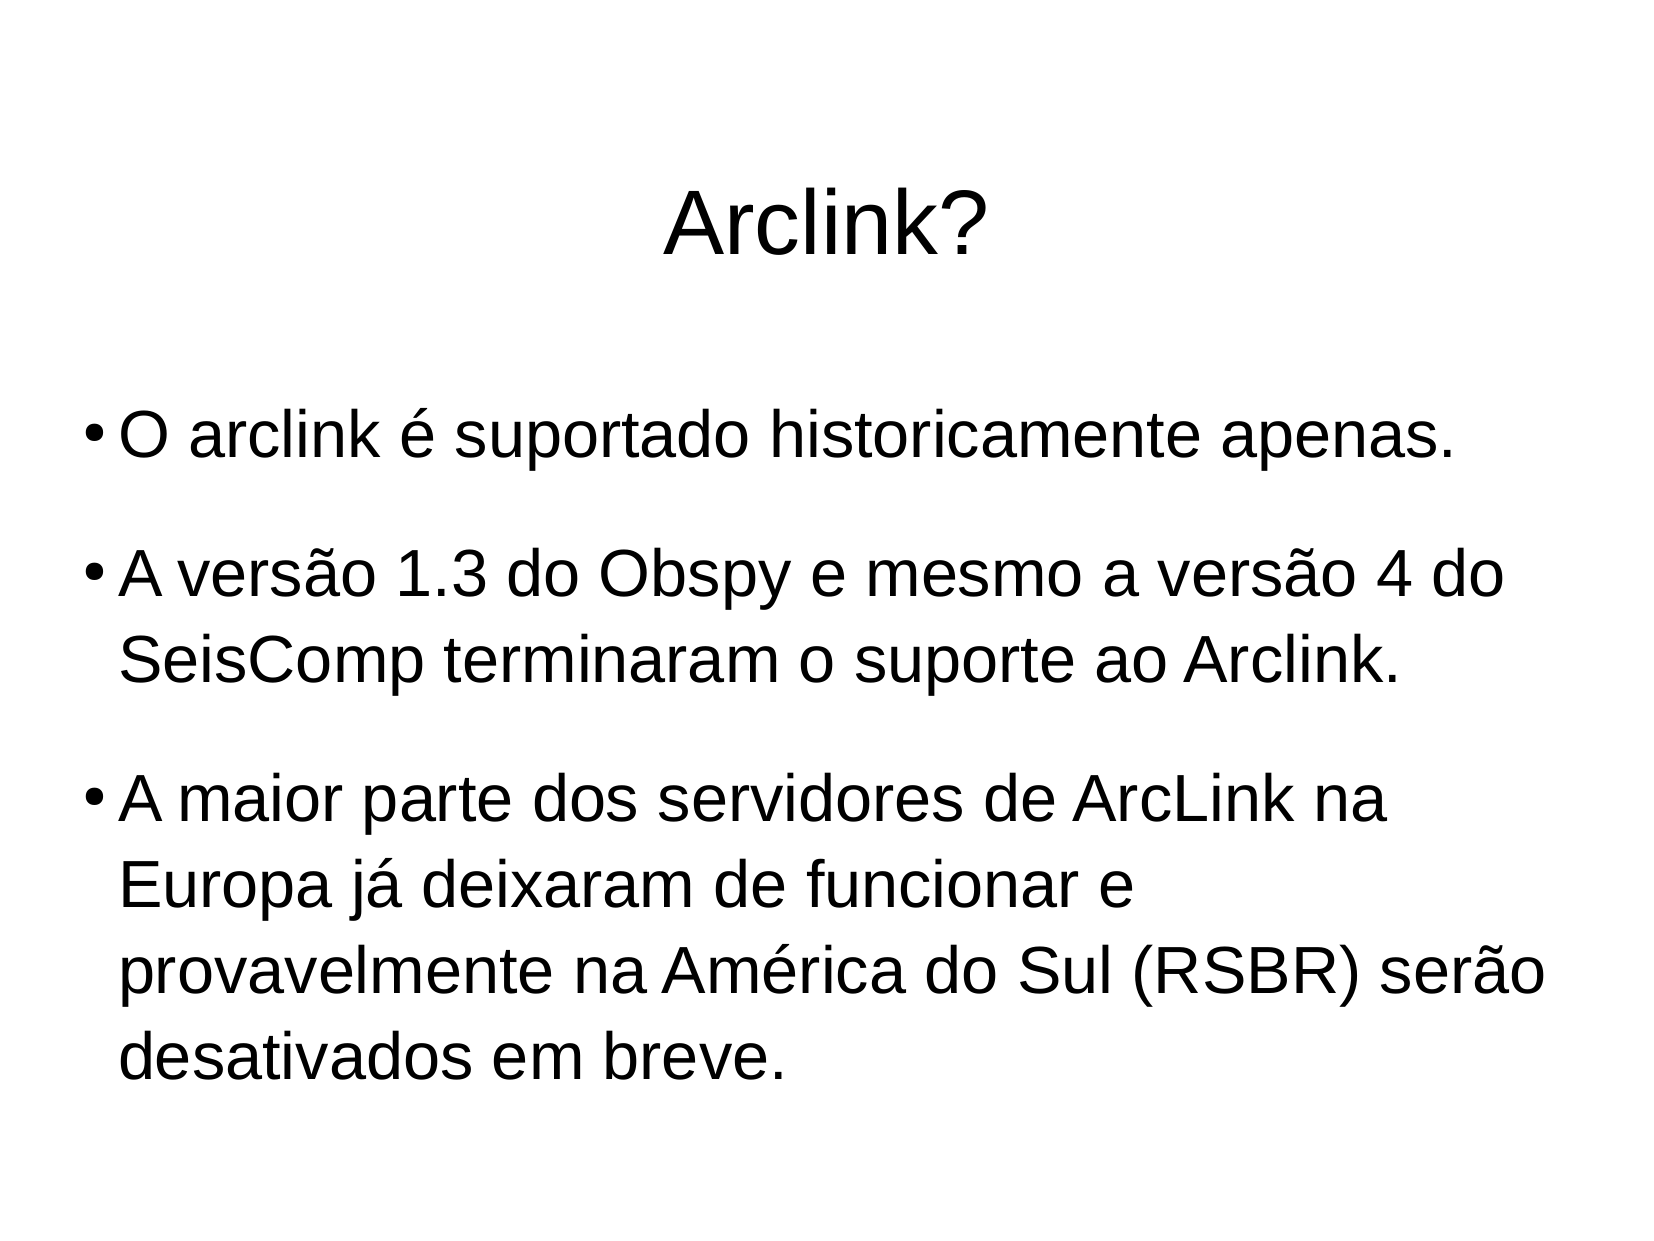

# Arclink?
O arclink é suportado historicamente apenas.
A versão 1.3 do Obspy e mesmo a versão 4 do SeisComp terminaram o suporte ao Arclink.
A maior parte dos servidores de ArcLink na Europa já deixaram de funcionar e provavelmente na América do Sul (RSBR) serão desativados em breve.